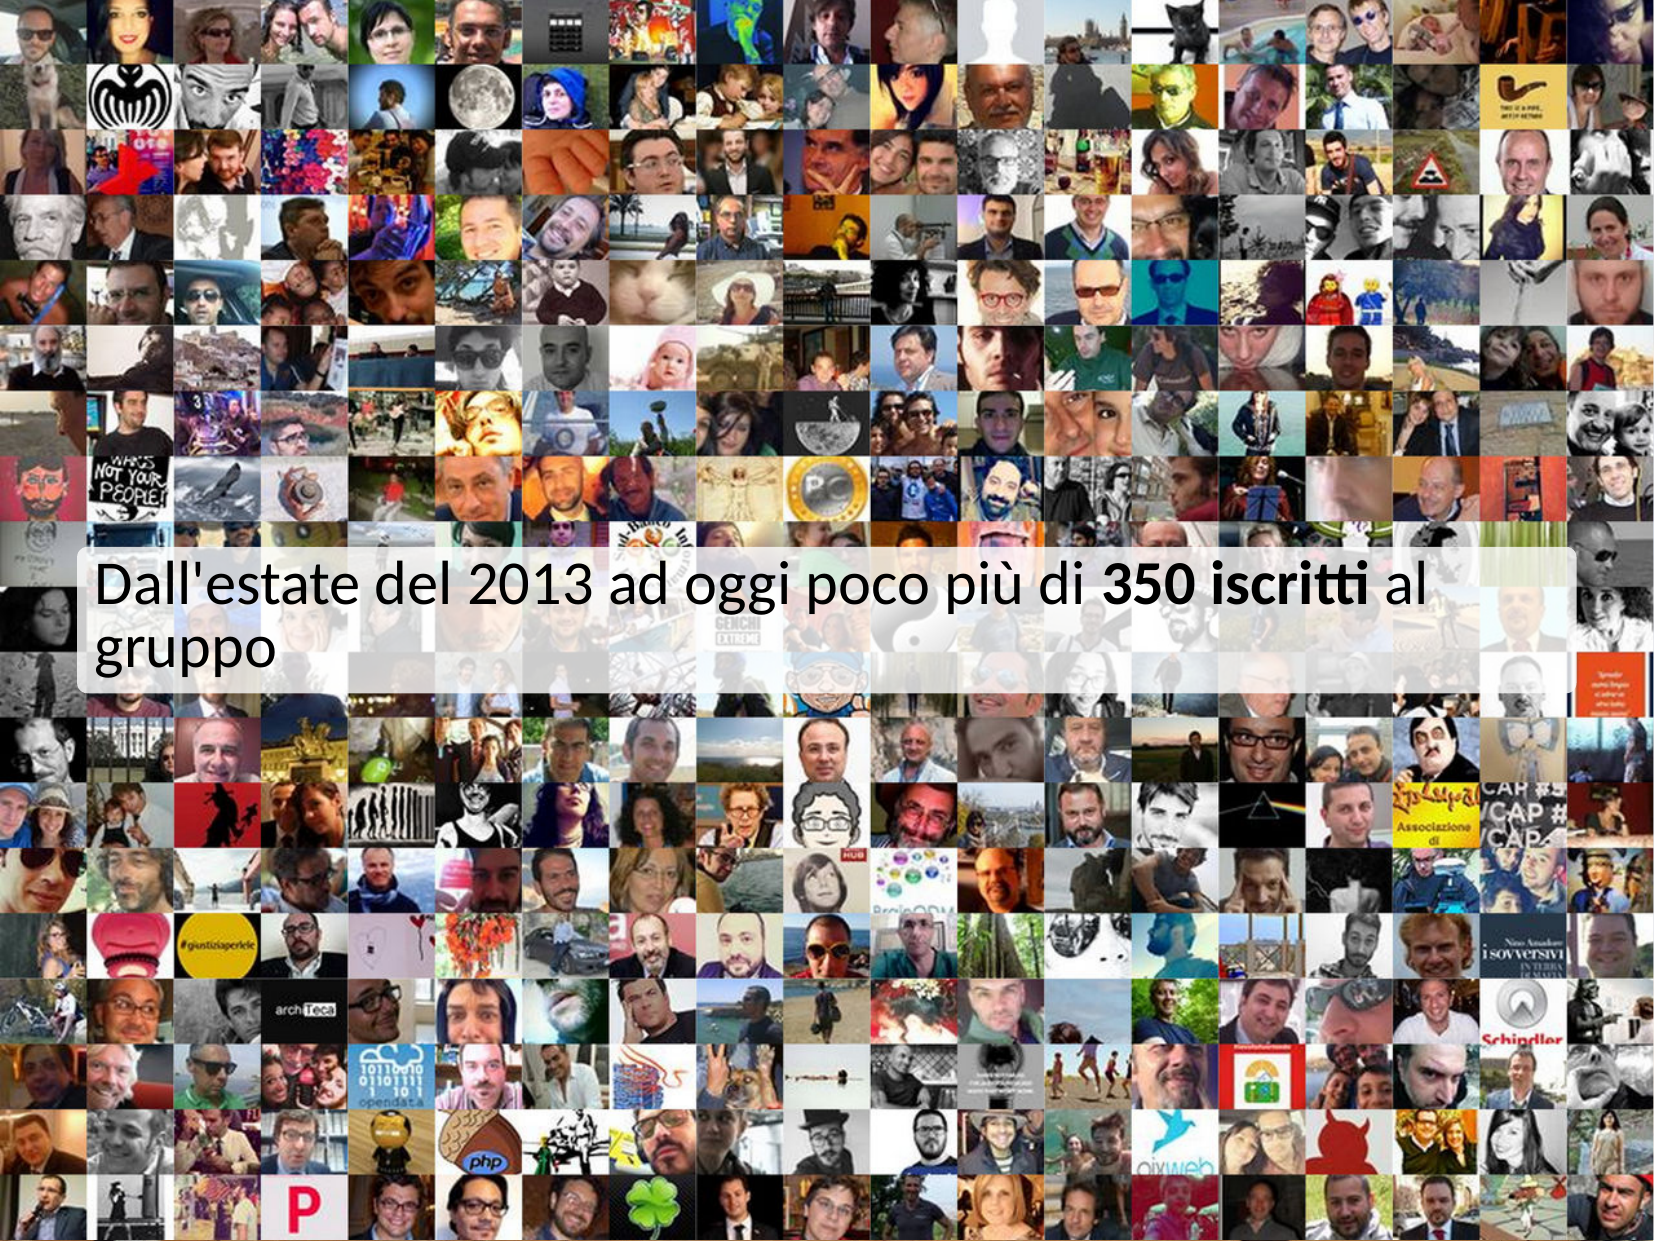

Dall'estate del 2013 ad oggi poco più di 350 iscritti al gruppo